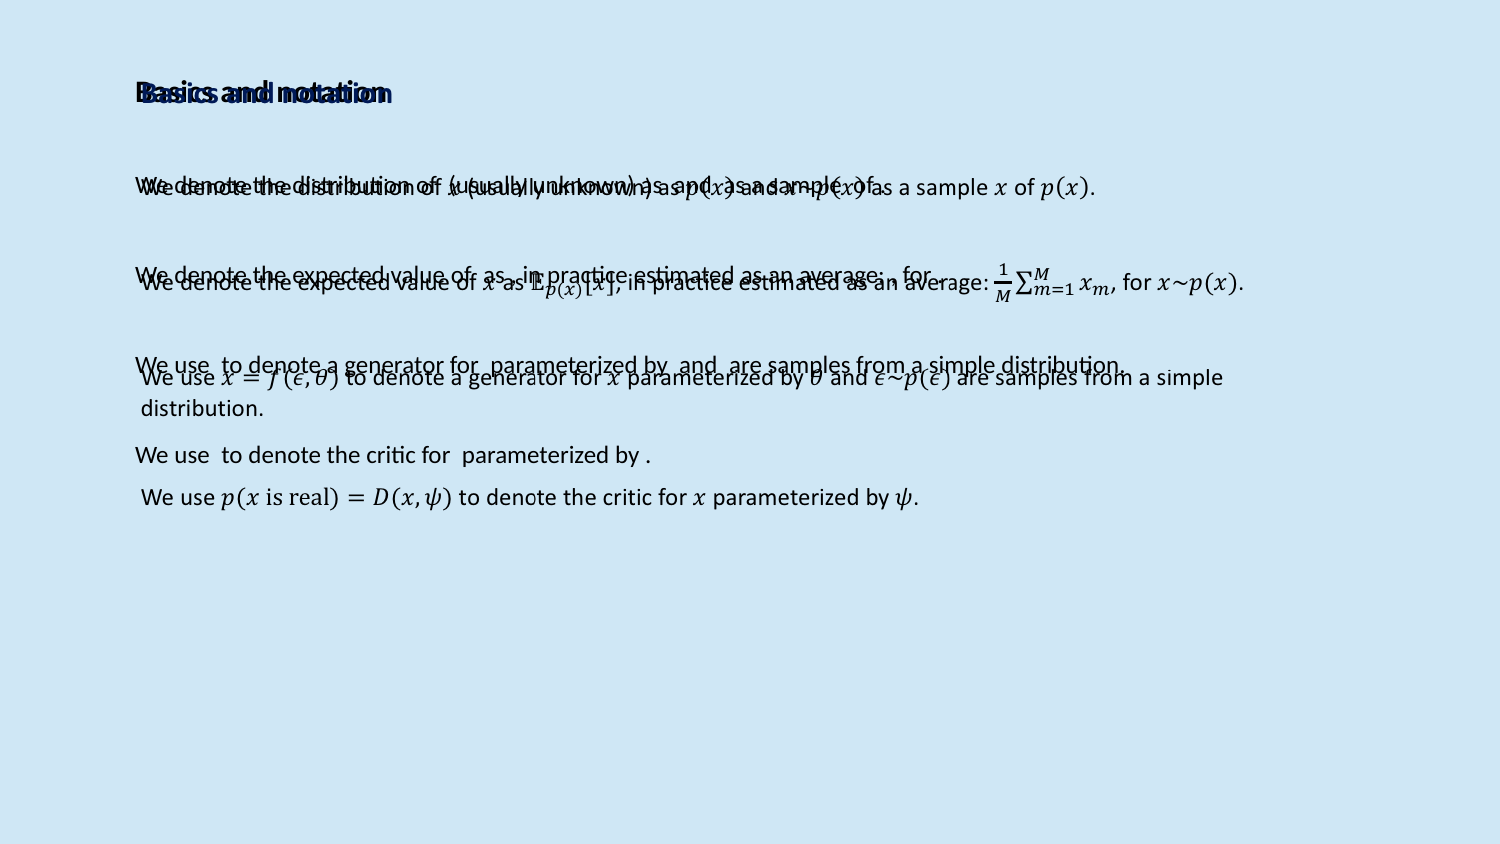

Basics and notation
We denote the distribution of (usually unknown) as and as a sample of .
We denote the expected value of as , in practice estimated as an average: , for .
We use to denote a generator for parameterized by and are samples from a simple distribution.
We use to denote the critic for parameterized by .